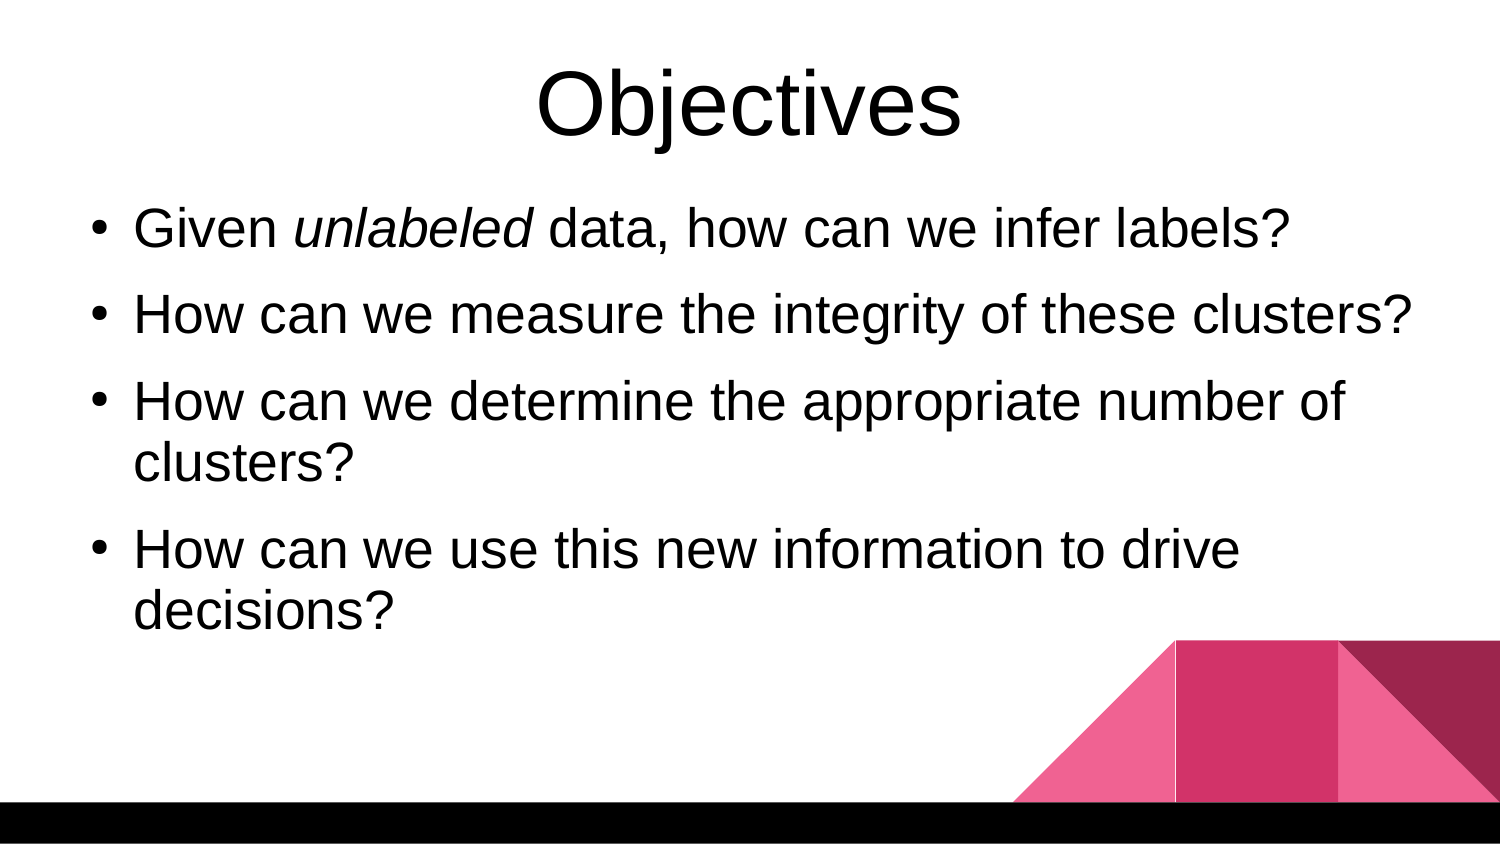

# Objectives
Given unlabeled data, how can we infer labels?
How can we measure the integrity of these clusters?
How can we determine the appropriate number of clusters?
How can we use this new information to drive decisions?